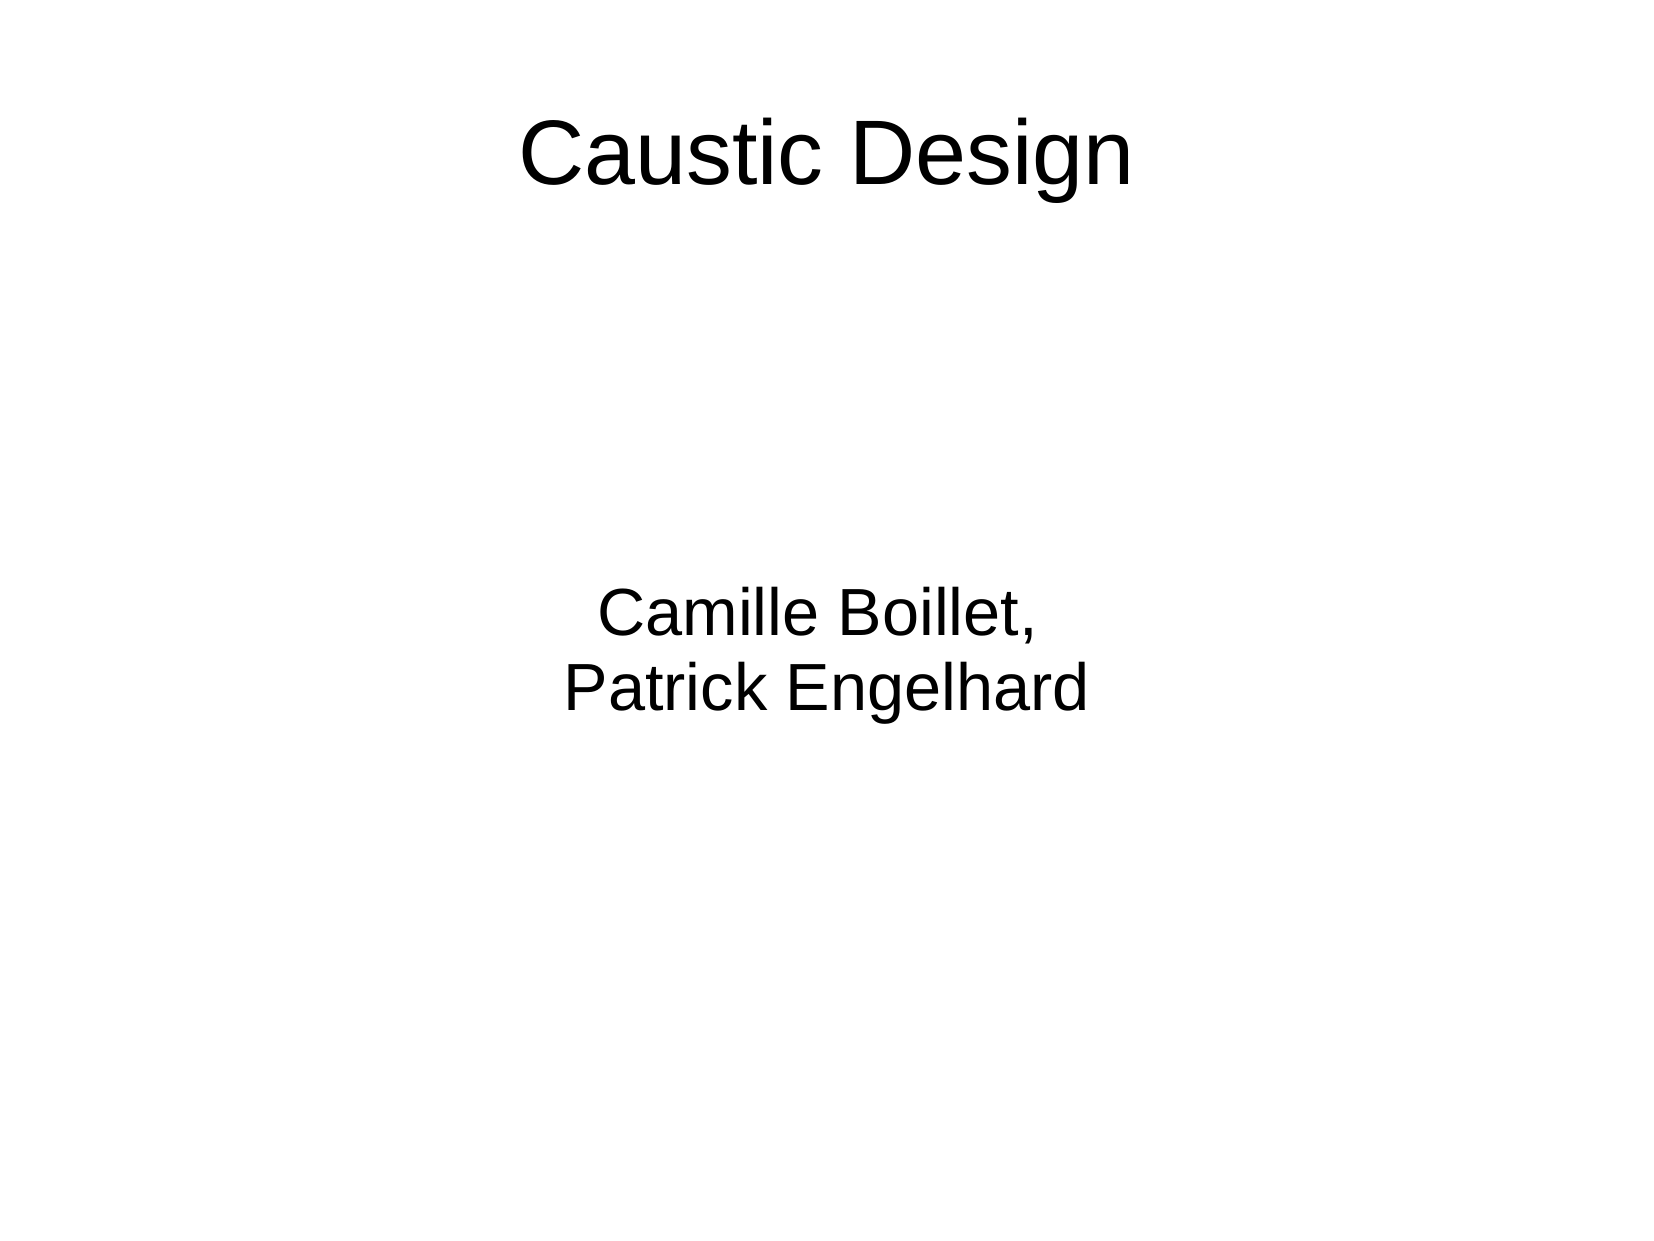

# Caustic Design
Camille Boillet,
Patrick Engelhard